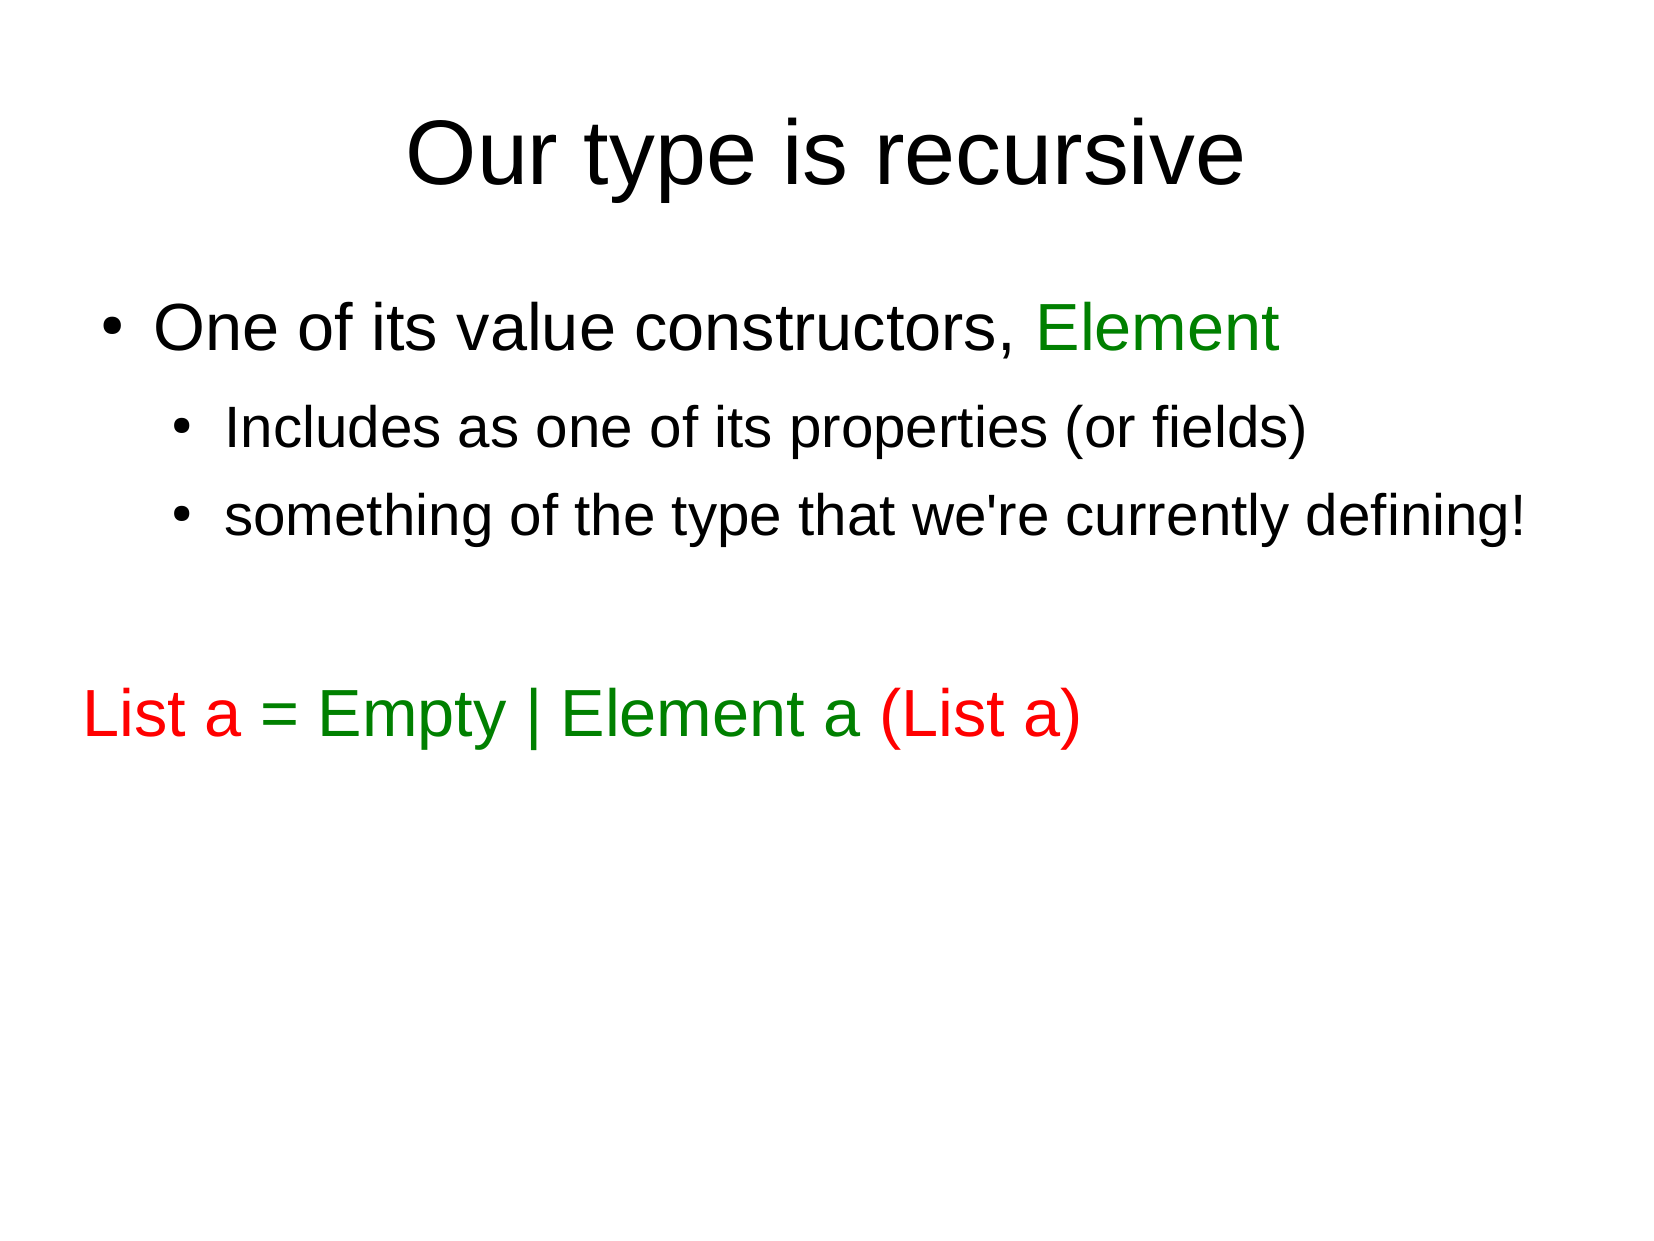

# Our type is recursive
One of its value constructors, Element
Includes as one of its properties (or fields)
something of the type that we're currently defining!
List a = Empty | Element a (List a)